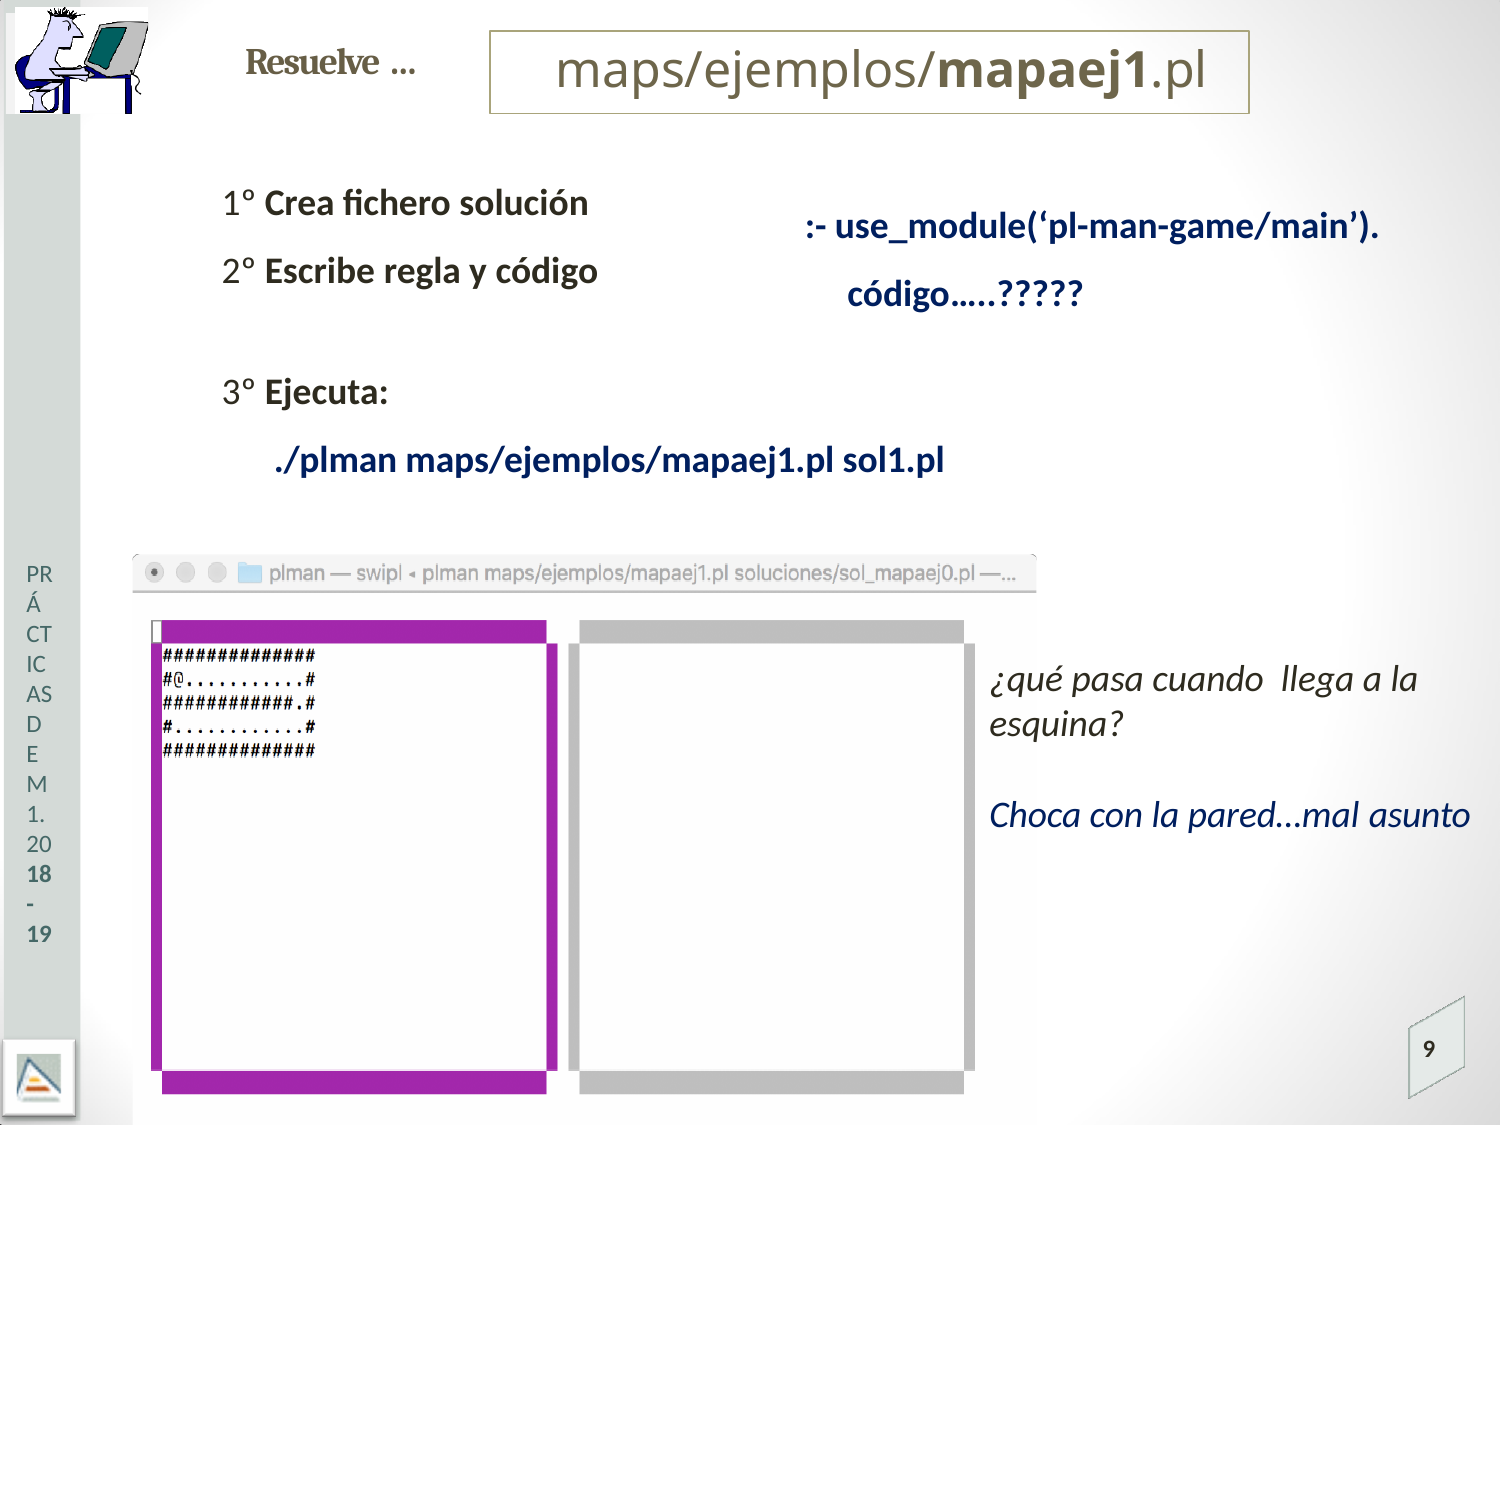

maps/ejemplos/mapaej1.pl
Resuelve …
1º Crea fichero solución
2º Escribe regla y código
:- use_module(‘pl-man-game/main’). código…..?????
3º Ejecuta:
./plman maps/ejemplos/mapaej1.pl sol1.pl
PRÁCTICAS DE M1. 2018-19
¿qué pasa cuando llega a la esquina?
Choca con la pared…mal asunto